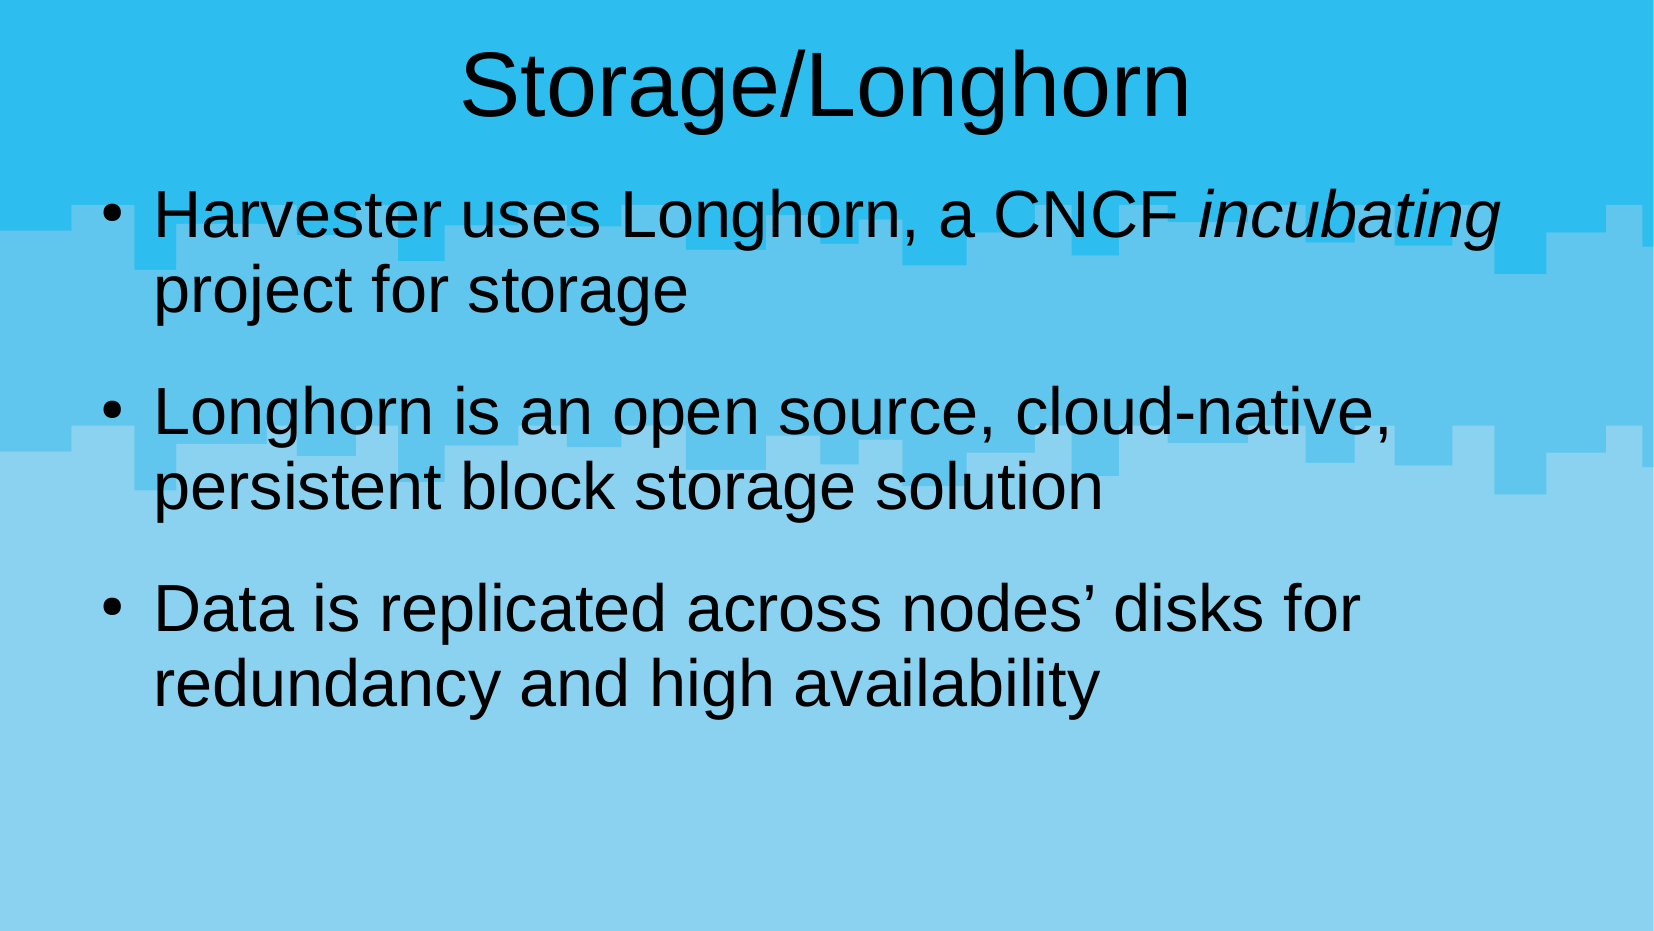

# Storage/Longhorn
Harvester uses Longhorn, a CNCF incubating project for storage
Longhorn is an open source, cloud-native, persistent block storage solution
Data is replicated across nodes’ disks for redundancy and high availability